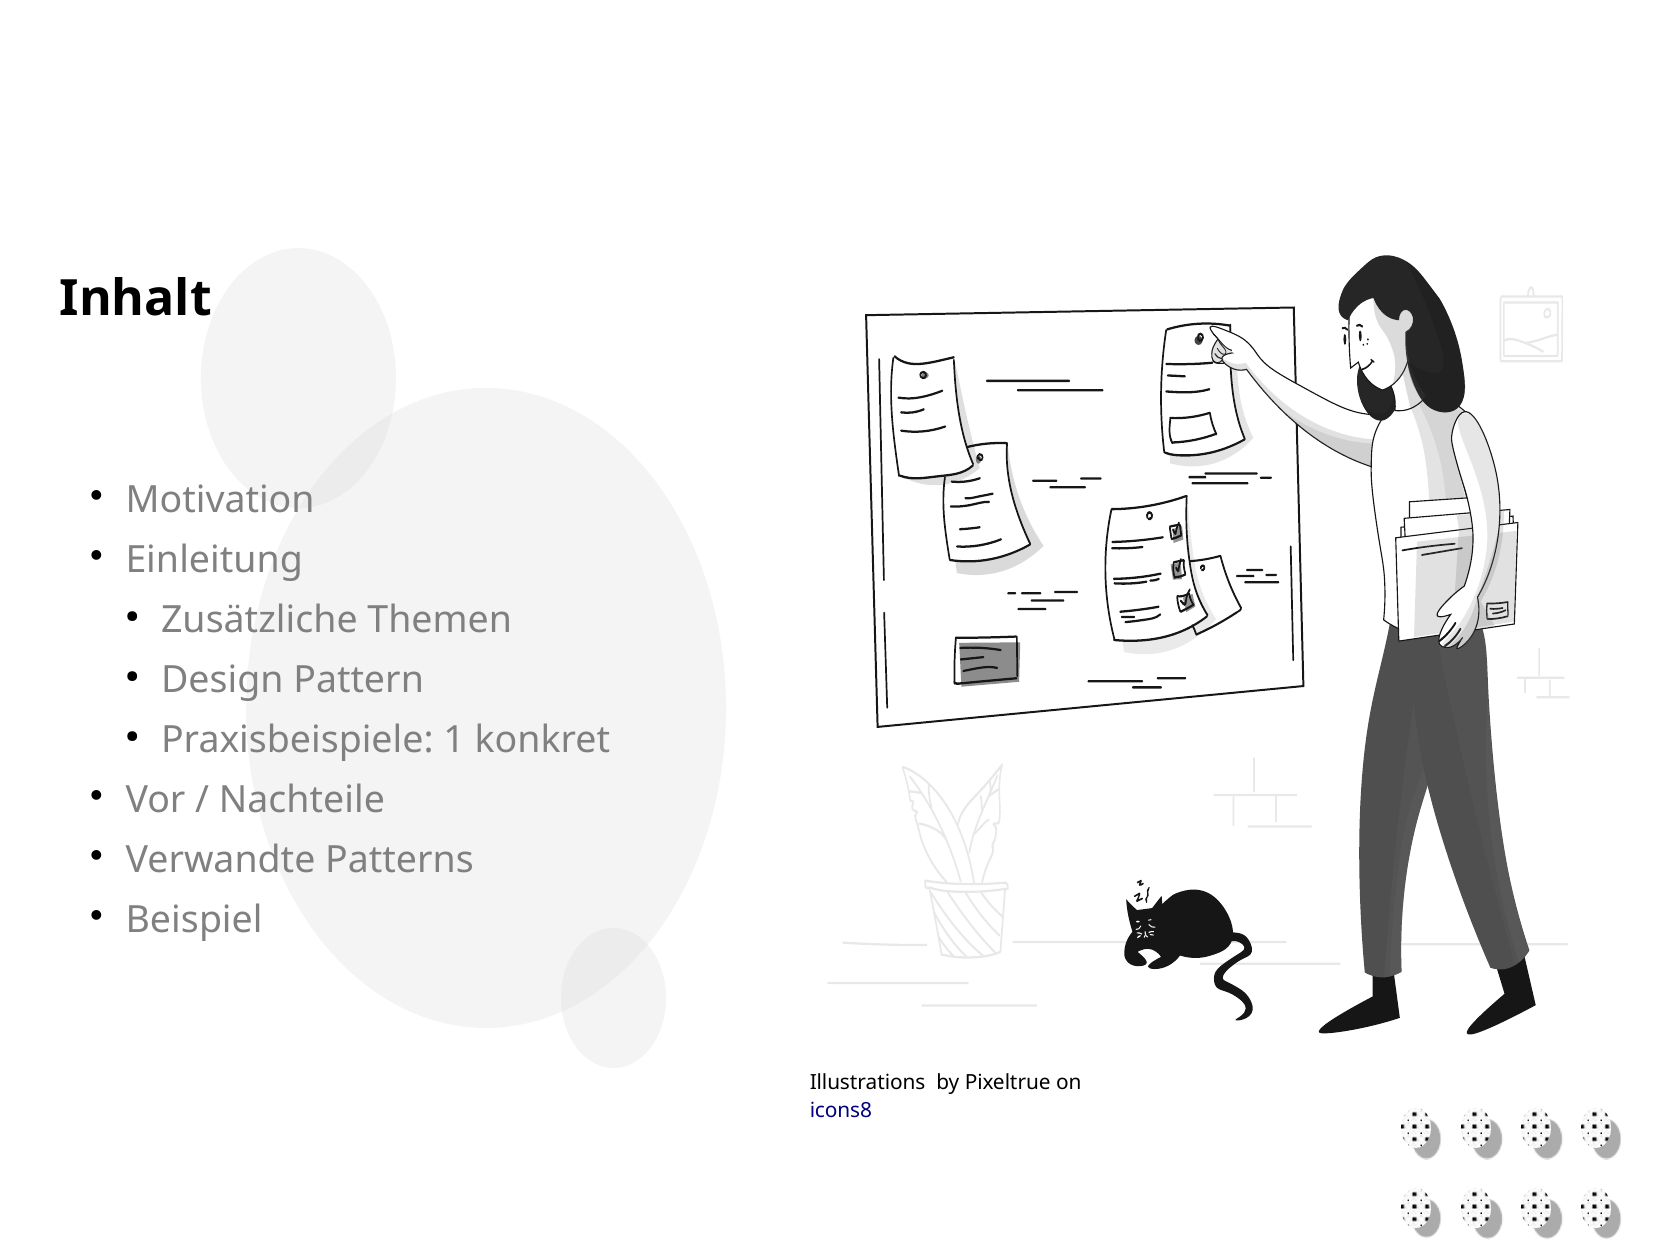

Inhalt
Motivation
Einleitung
Zusätzliche Themen
Design Pattern
Praxisbeispiele: 1 konkret
Vor / Nachteile
Verwandte Patterns
Beispiel